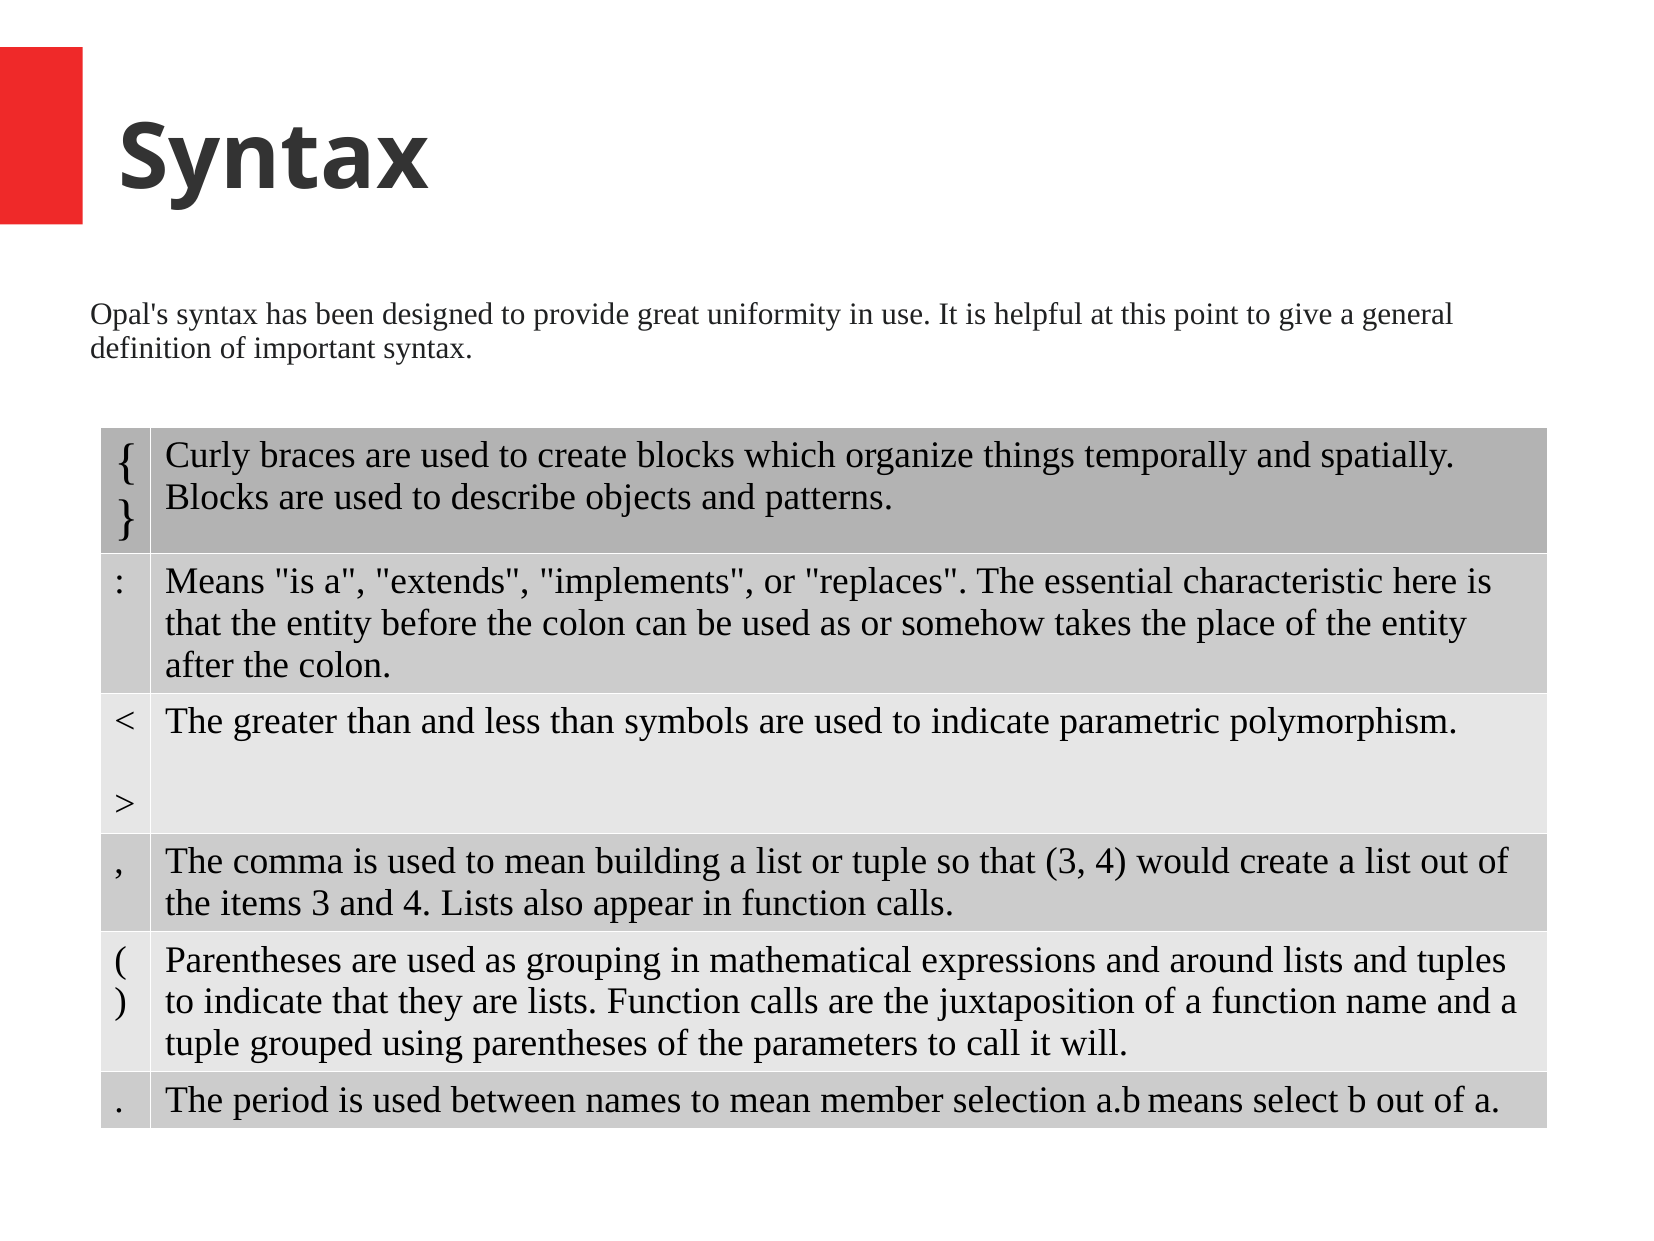

# Syntax
Opal's syntax has been designed to provide great uniformity in use. It is helpful at this point to give a general definition of important syntax.
| {} | Curly braces are used to create blocks which organize things temporally and spatially. Blocks are used to describe objects and patterns. |
| --- | --- |
| : | Means "is a", "extends", "implements", or "replaces". The essential characteristic here is that the entity before the colon can be used as or somehow takes the place of the entity after the colon. |
| < > | The greater than and less than symbols are used to indicate parametric polymorphism. |
| , | The comma is used to mean building a list or tuple so that (3, 4) would create a list out of the items 3 and 4. Lists also appear in function calls. |
| () | Parentheses are used as grouping in mathematical expressions and around lists and tuples to indicate that they are lists. Function calls are the juxtaposition of a function name and a tuple grouped using parentheses of the parameters to call it will. |
| . | The period is used between names to mean member selection a.b means select b out of a. |